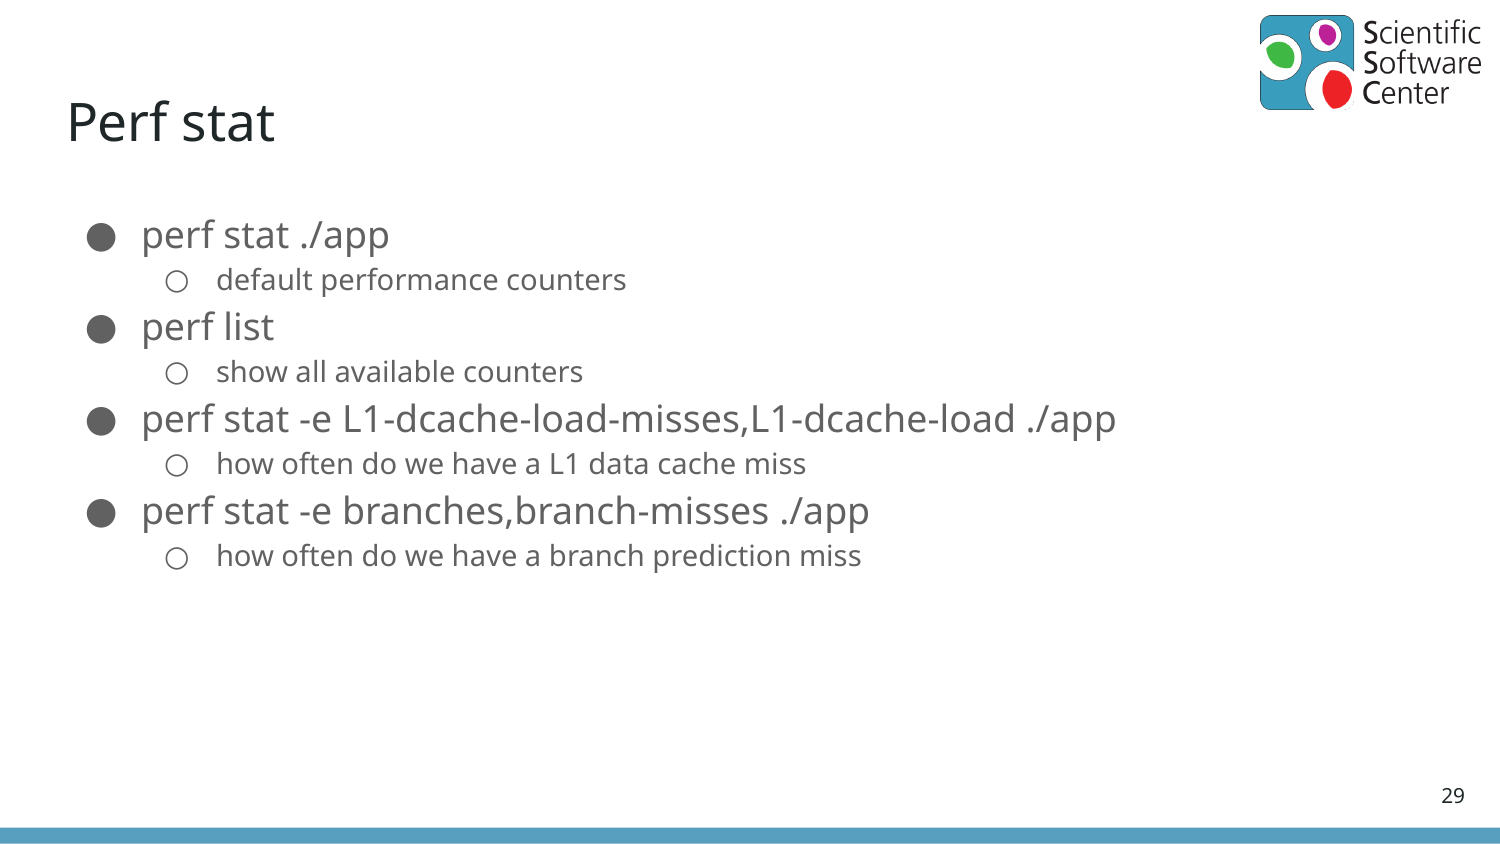

# Perf stat
perf stat ./app
default performance counters
perf list
show all available counters
perf stat -e L1-dcache-load-misses,L1-dcache-load ./app
how often do we have a L1 data cache miss
perf stat -e branches,branch-misses ./app
how often do we have a branch prediction miss